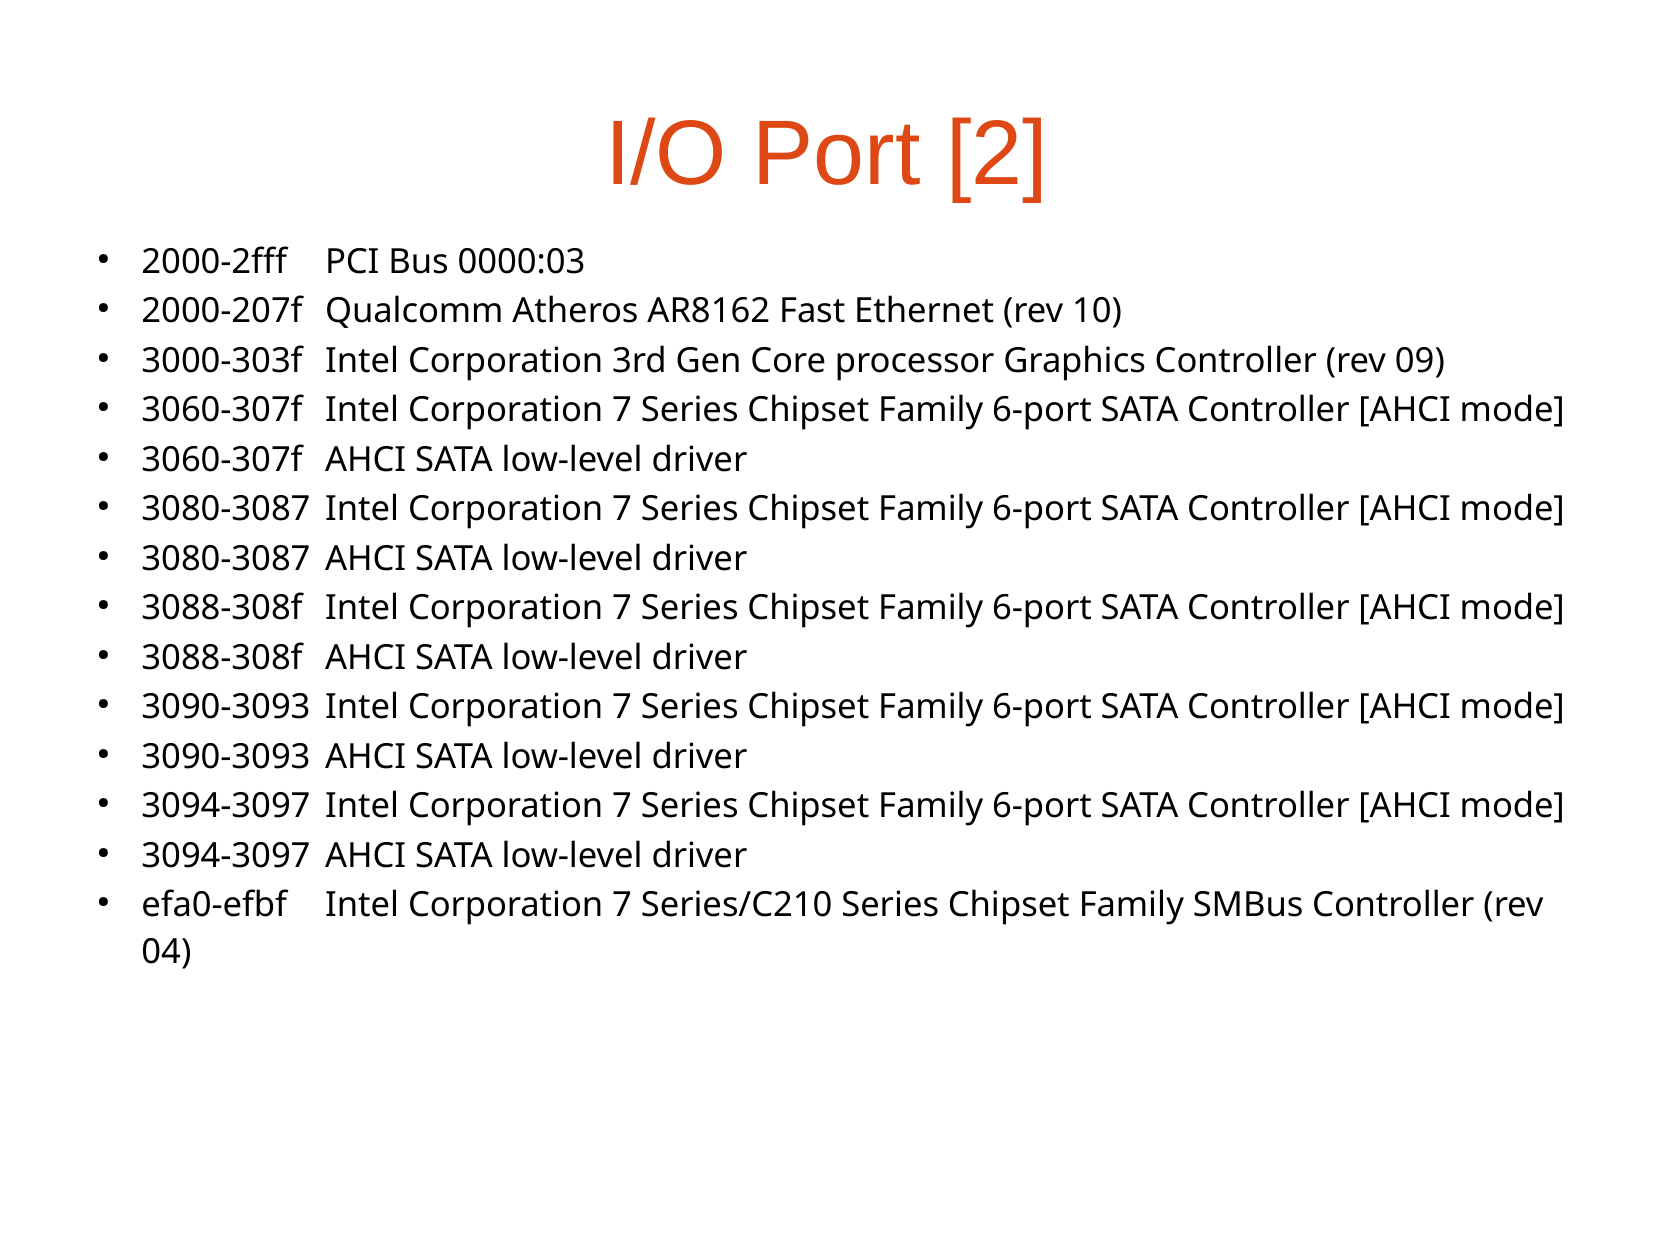

# I/O Port [2]
2000-2fff 	PCI Bus 0000:03
2000-207f 	Qualcomm Atheros AR8162 Fast Ethernet (rev 10)
3000-303f 	Intel Corporation 3rd Gen Core processor Graphics Controller (rev 09)
3060-307f 	Intel Corporation 7 Series Chipset Family 6-port SATA Controller [AHCI mode]
3060-307f 	AHCI SATA low-level driver
3080-3087 	Intel Corporation 7 Series Chipset Family 6-port SATA Controller [AHCI mode]
3080-3087 	AHCI SATA low-level driver
3088-308f 	Intel Corporation 7 Series Chipset Family 6-port SATA Controller [AHCI mode]
3088-308f 	AHCI SATA low-level driver
3090-3093 	Intel Corporation 7 Series Chipset Family 6-port SATA Controller [AHCI mode]
3090-3093 	AHCI SATA low-level driver
3094-3097 	Intel Corporation 7 Series Chipset Family 6-port SATA Controller [AHCI mode]
3094-3097 	AHCI SATA low-level driver
efa0-efbf 	Intel Corporation 7 Series/C210 Series Chipset Family SMBus Controller (rev 04)